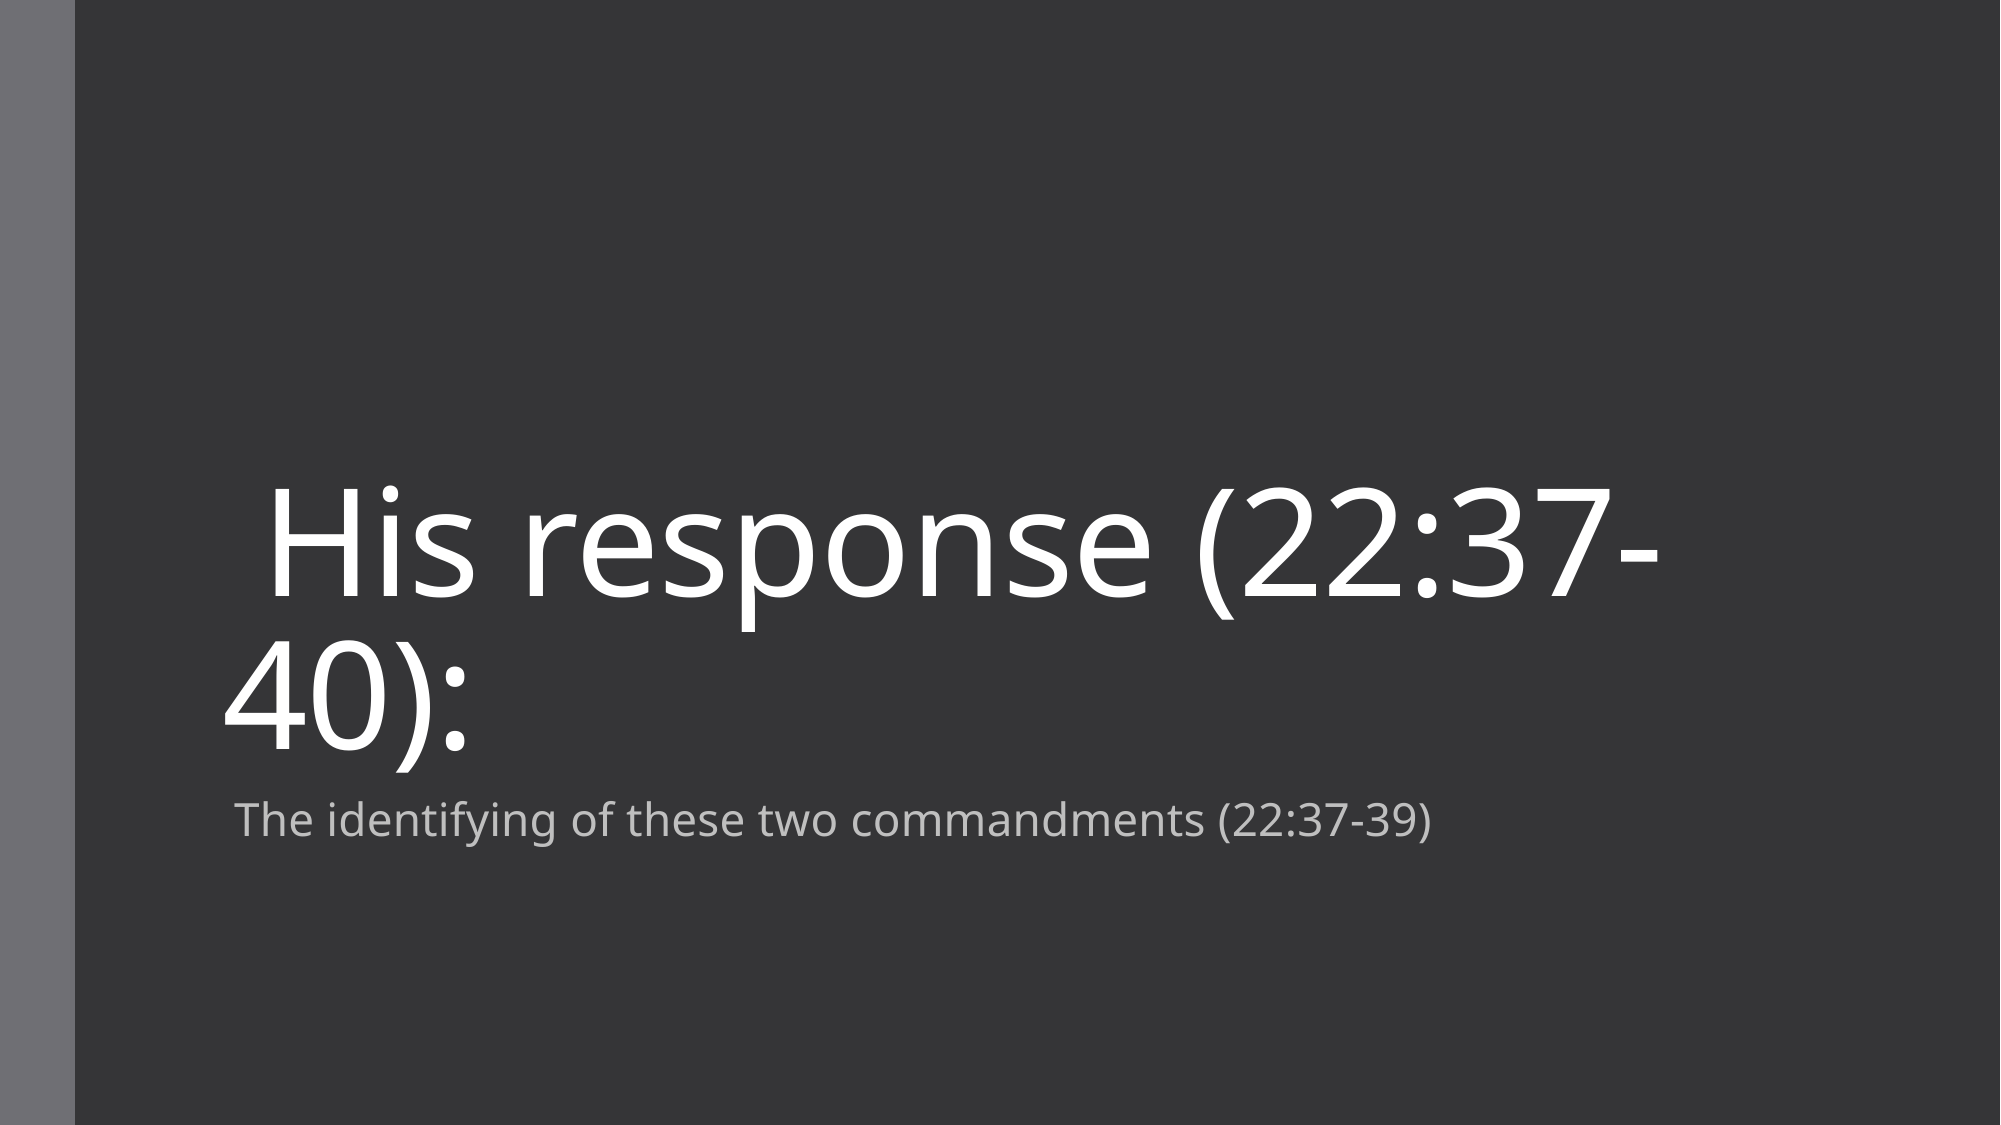

# His response (22:37-40):
 The identifying of these two commandments (22:37-39)